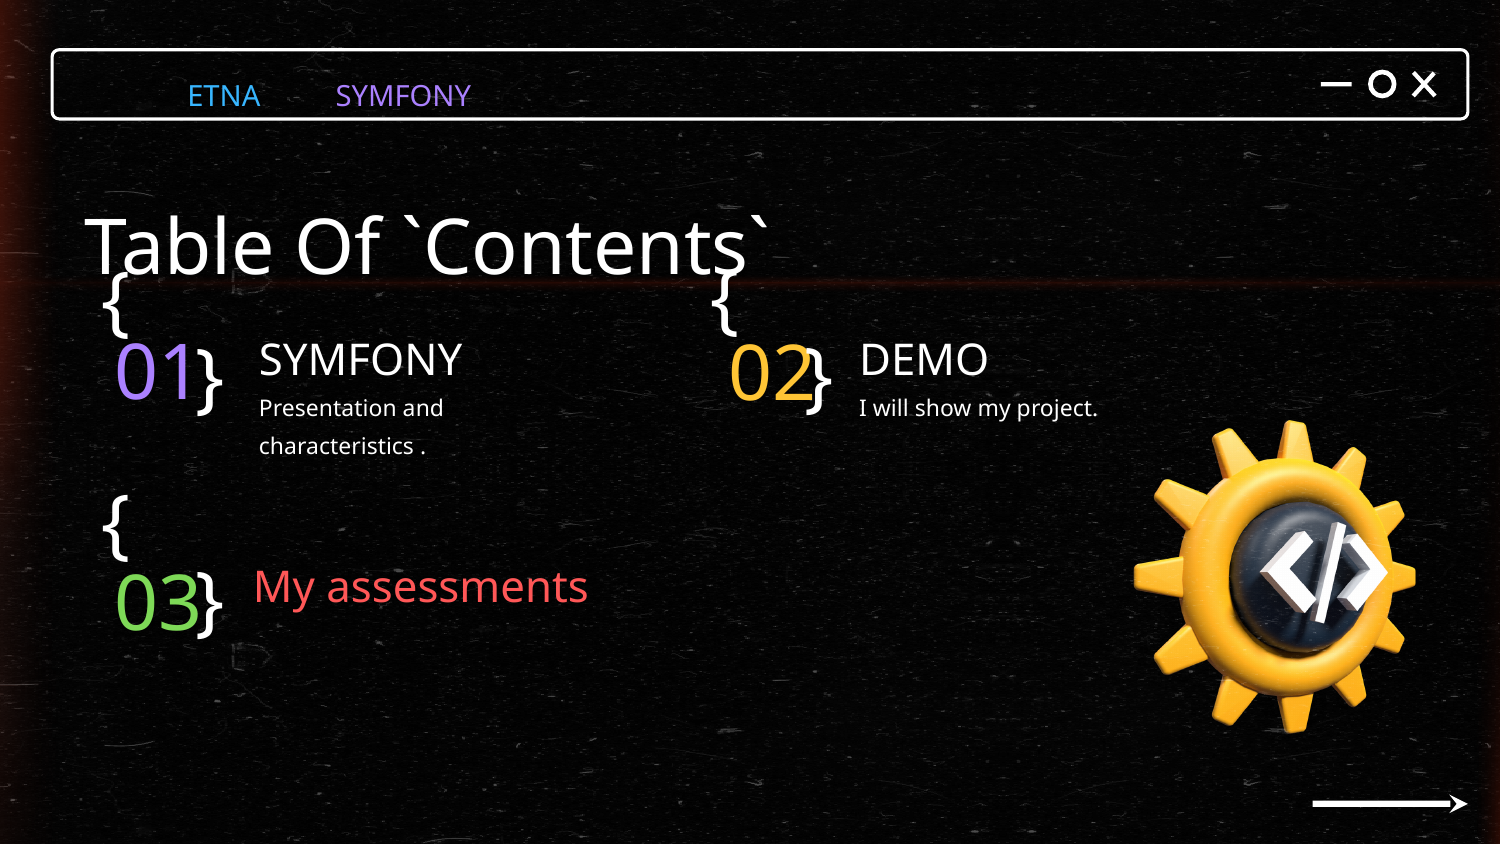

ETNA SYMFONY
Table Of `Contents`
}
}
01
02
}
}
DEMO
SYMFONY
Presentation and characteristics .
I will show my project.
}
}
03
My assessments